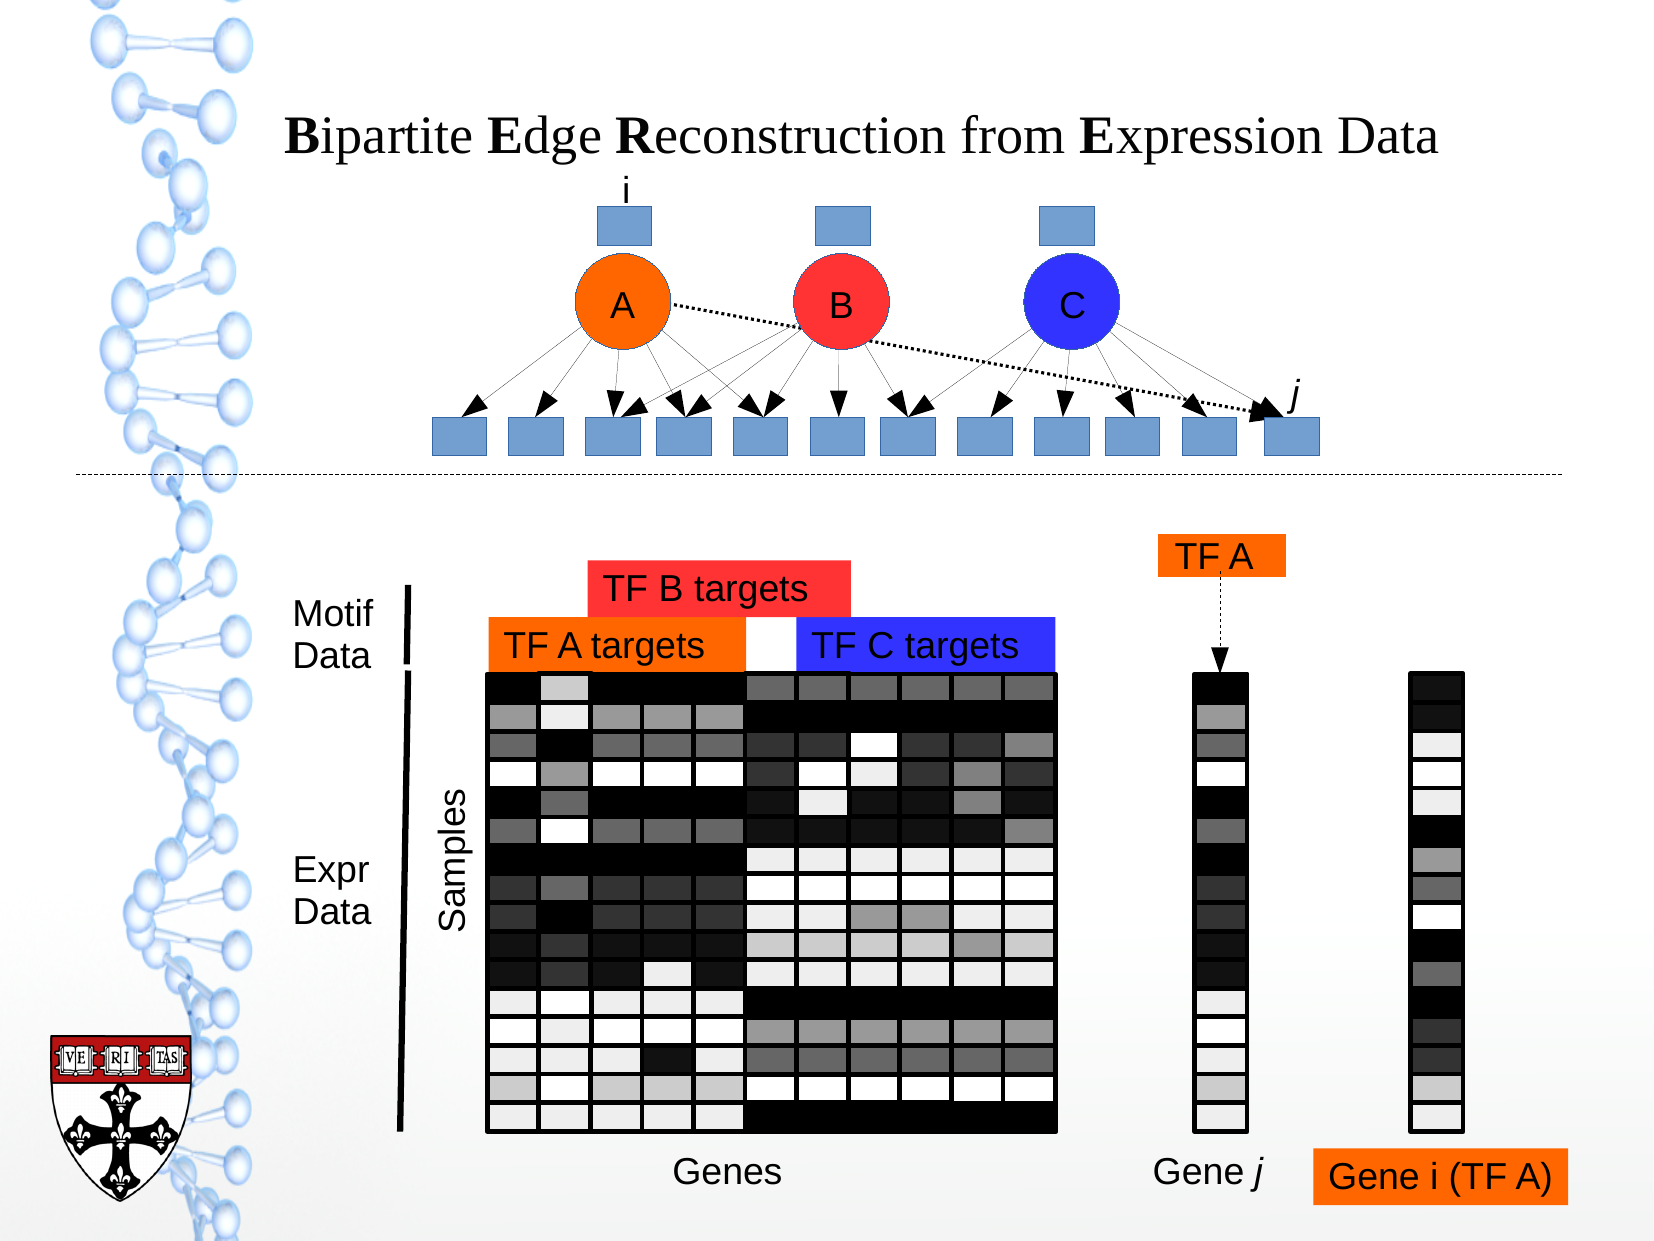

# Bipartite Edge Reconstruction from Expression Data
i
A
B
C
j
TF A
TF B targets
Motif
Data
TF A targets
TF C targets
Samples
Expr
Data
Genes
Gene j
Gene i (TF A)